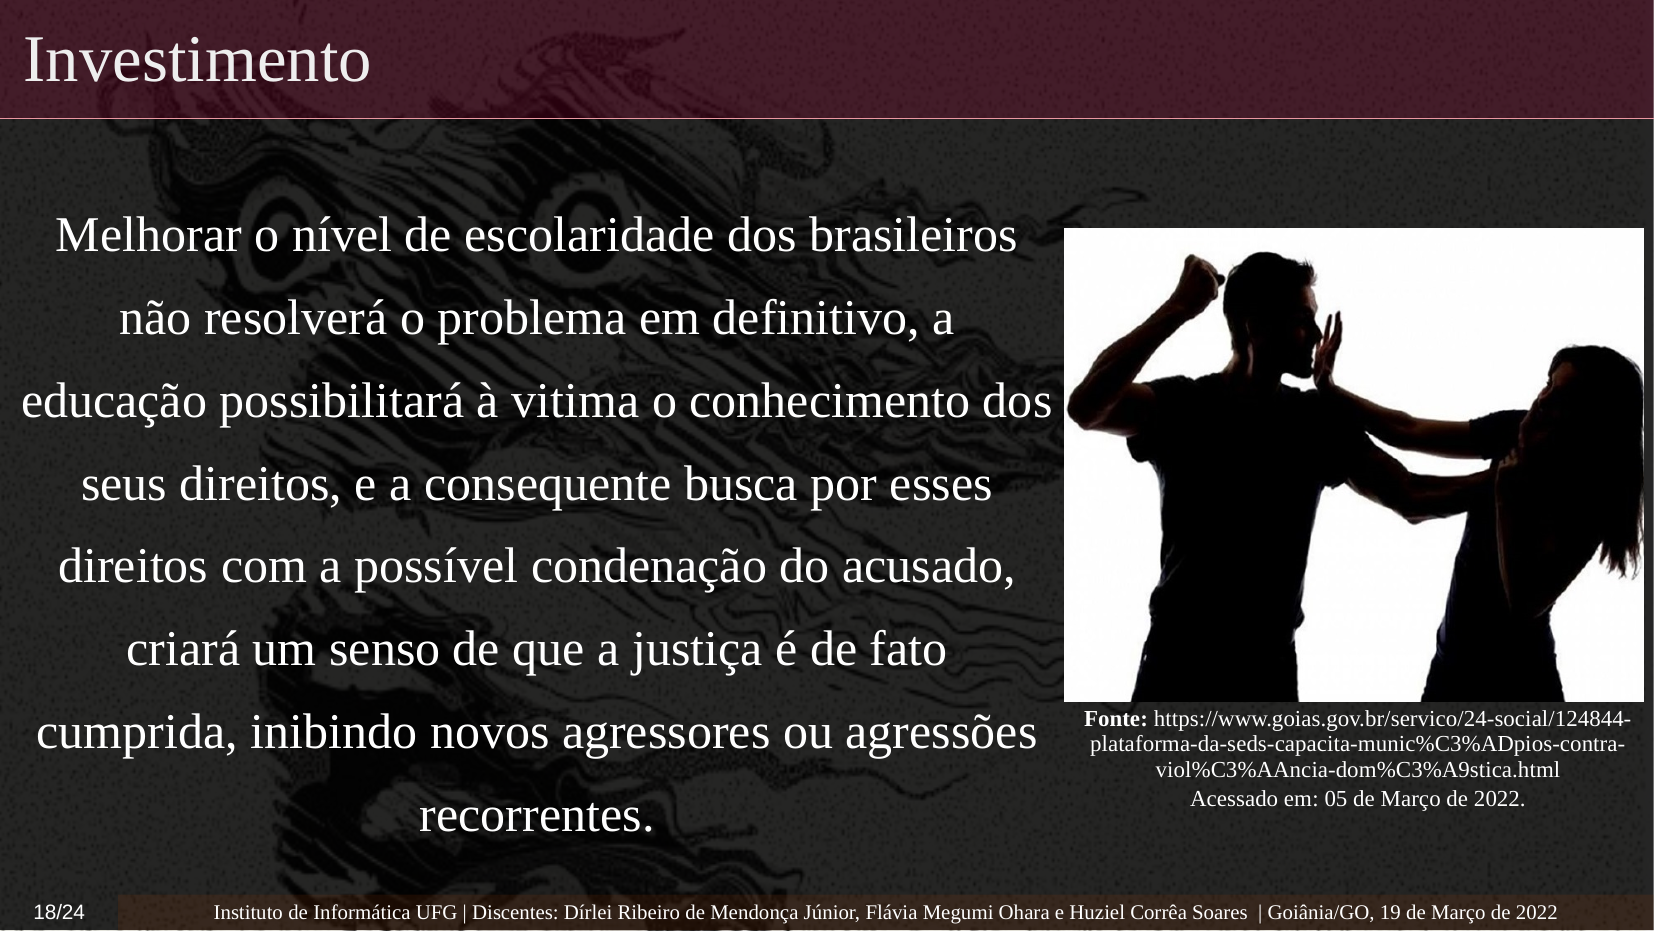

# Investimento
Melhorar o nível de escolaridade dos brasileiros não resolverá o problema em definitivo, a educação possibilitará à vitima o conhecimento dos seus direitos, e a consequente busca por esses direitos com a possível condenação do acusado, criará um senso de que a justiça é de fato cumprida, inibindo novos agressores ou agressões recorrentes.
Fonte: https://www.goias.gov.br/servico/24-social/124844-plataforma-da-seds-capacita-munic%C3%ADpios-contra-viol%C3%AAncia-dom%C3%A9stica.html
Acessado em: 05 de Março de 2022.
18